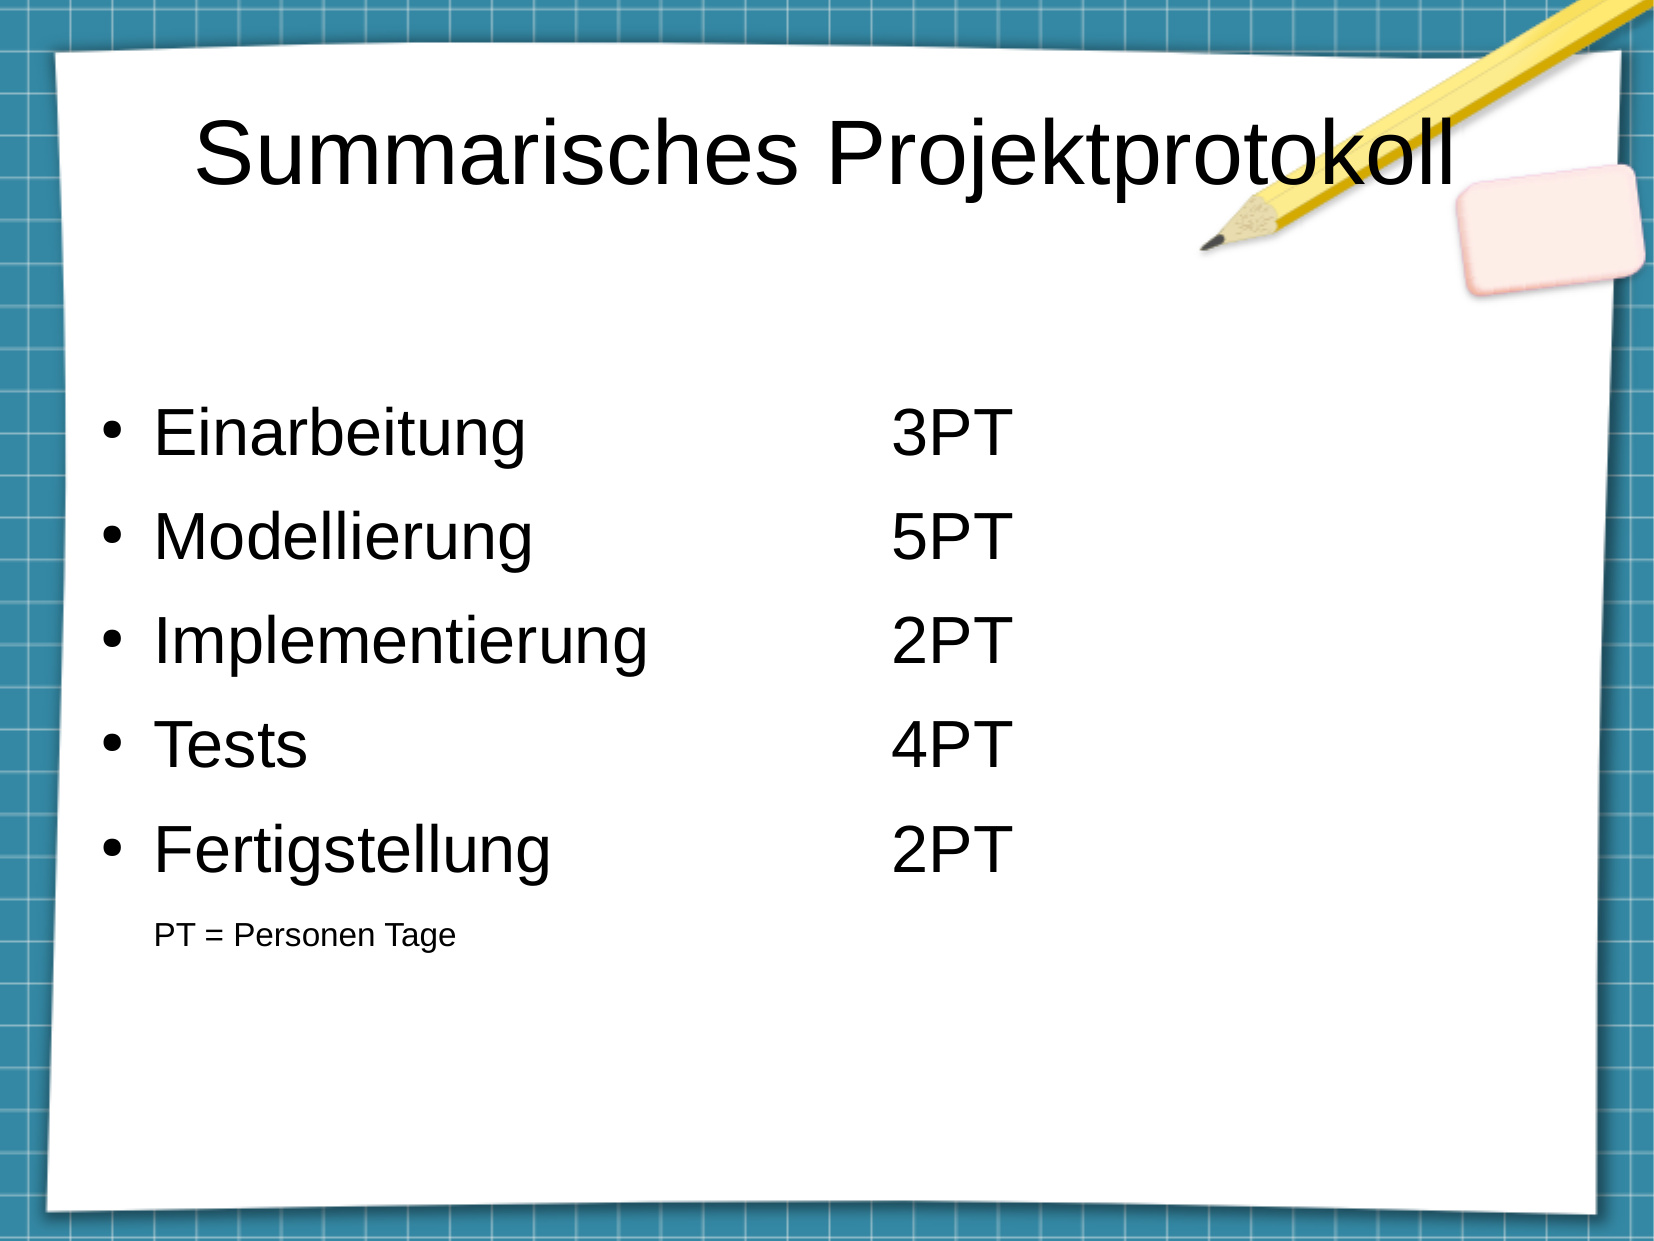

# Summarisches Projektprotokoll
Einarbeitung					3PT
Modellierung					5PT
Implementierung				2PT
Tests								4PT
Fertigstellung					2PT
PT = Personen Tage